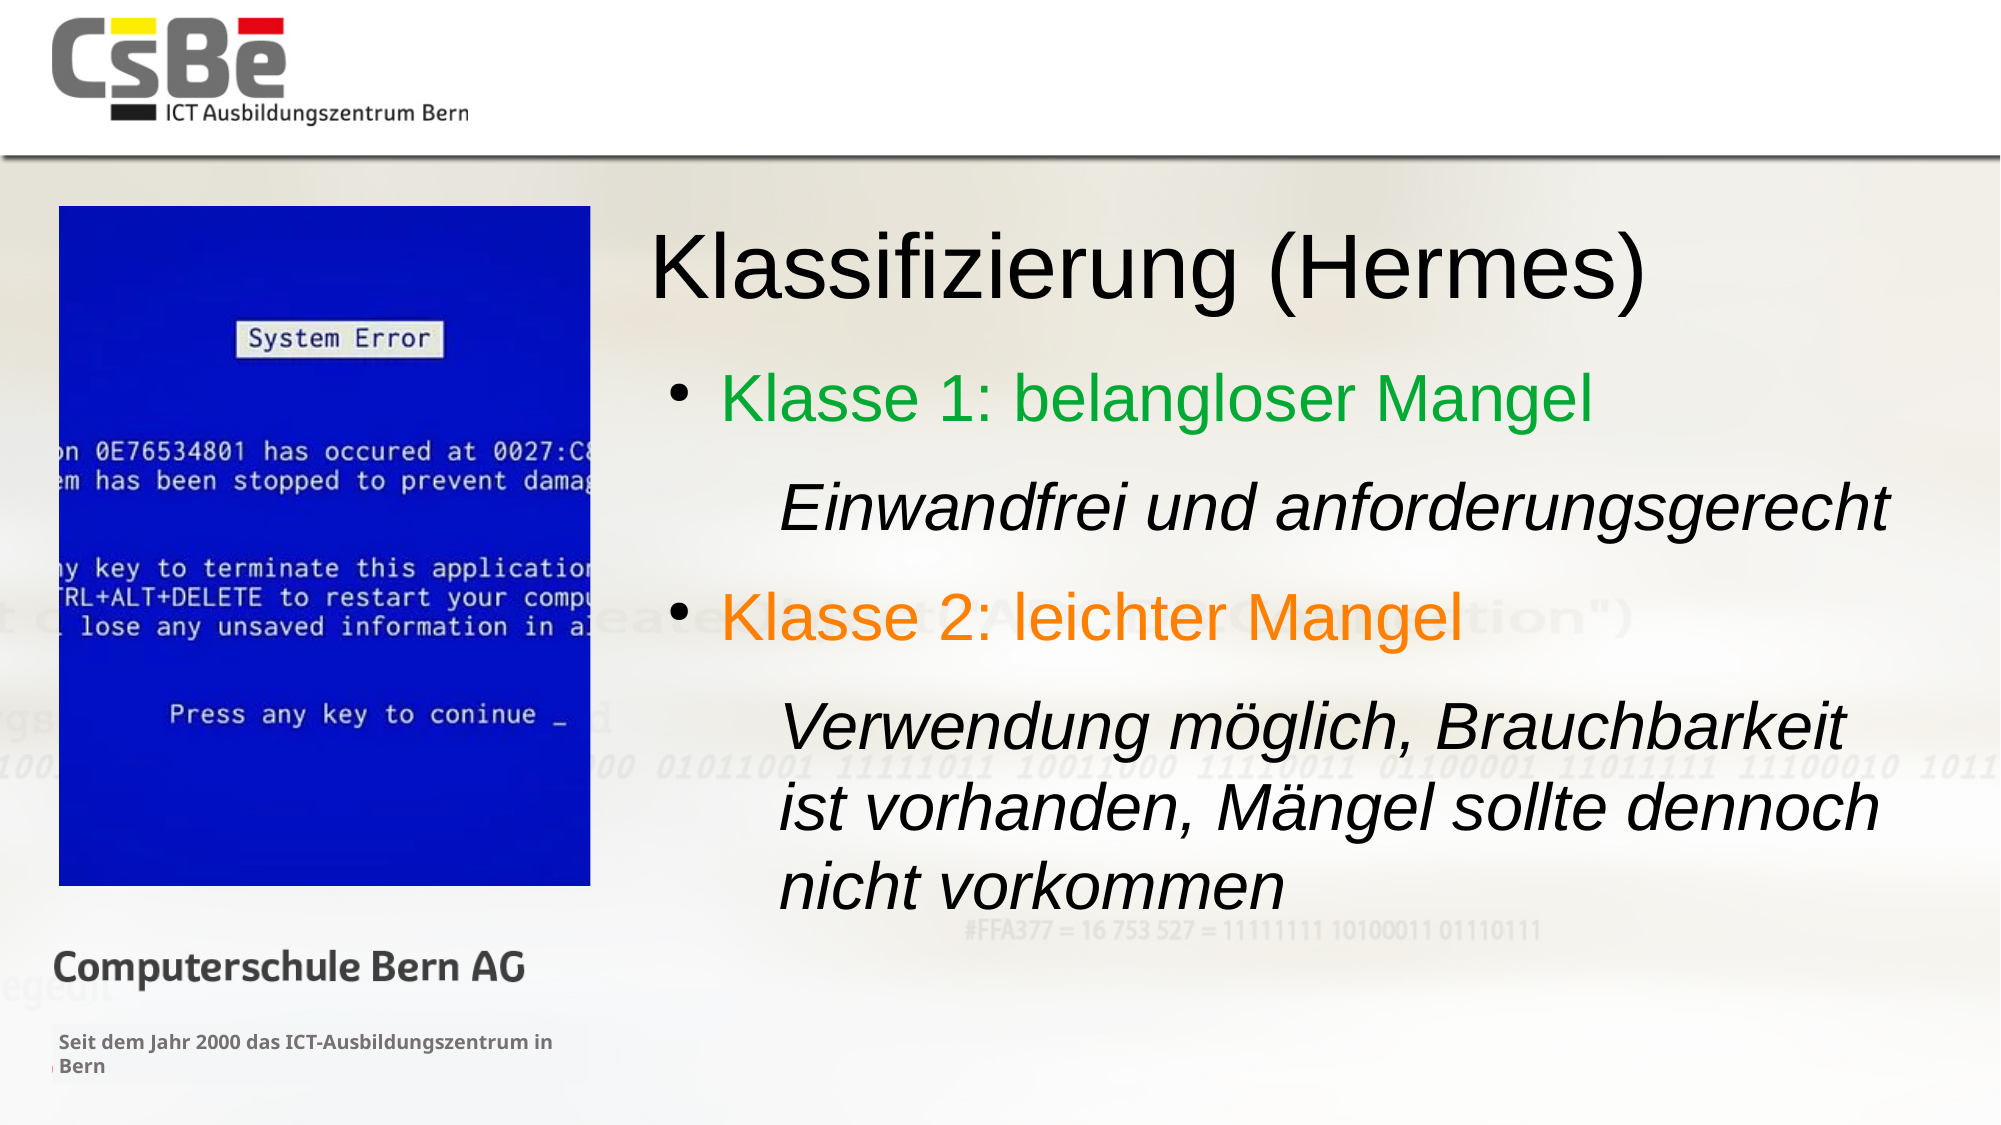

Klassifizierung (Hermes)
# Klasse 1: belangloser Mangel
Einwandfrei und anforderungsgerecht
Klasse 2: leichter Mangel
Verwendung möglich, Brauchbarkeit ist vorhanden, Mängel sollte dennoch nicht vorkommen